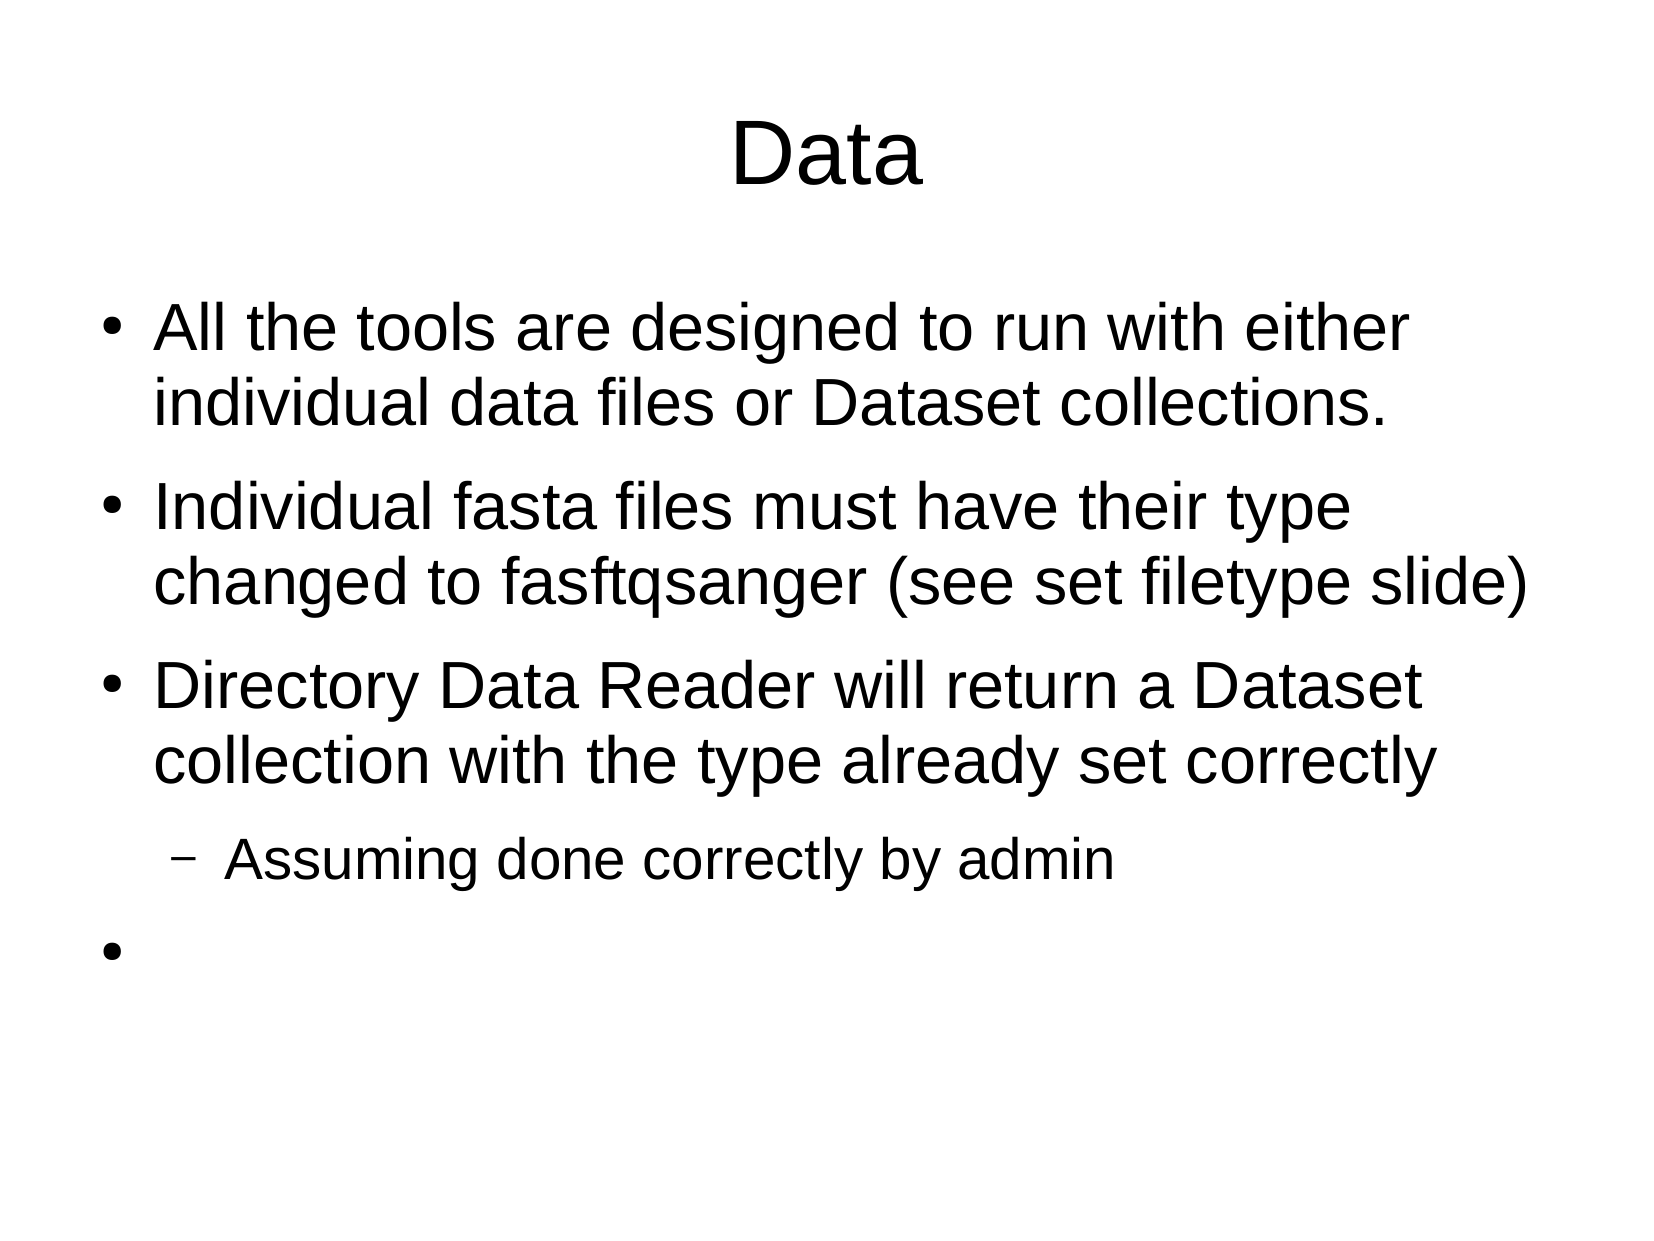

# Data
All the tools are designed to run with either individual data files or Dataset collections.
Individual fasta files must have their type changed to fasftqsanger (see set filetype slide)
Directory Data Reader will return a Dataset collection with the type already set correctly
Assuming done correctly by admin